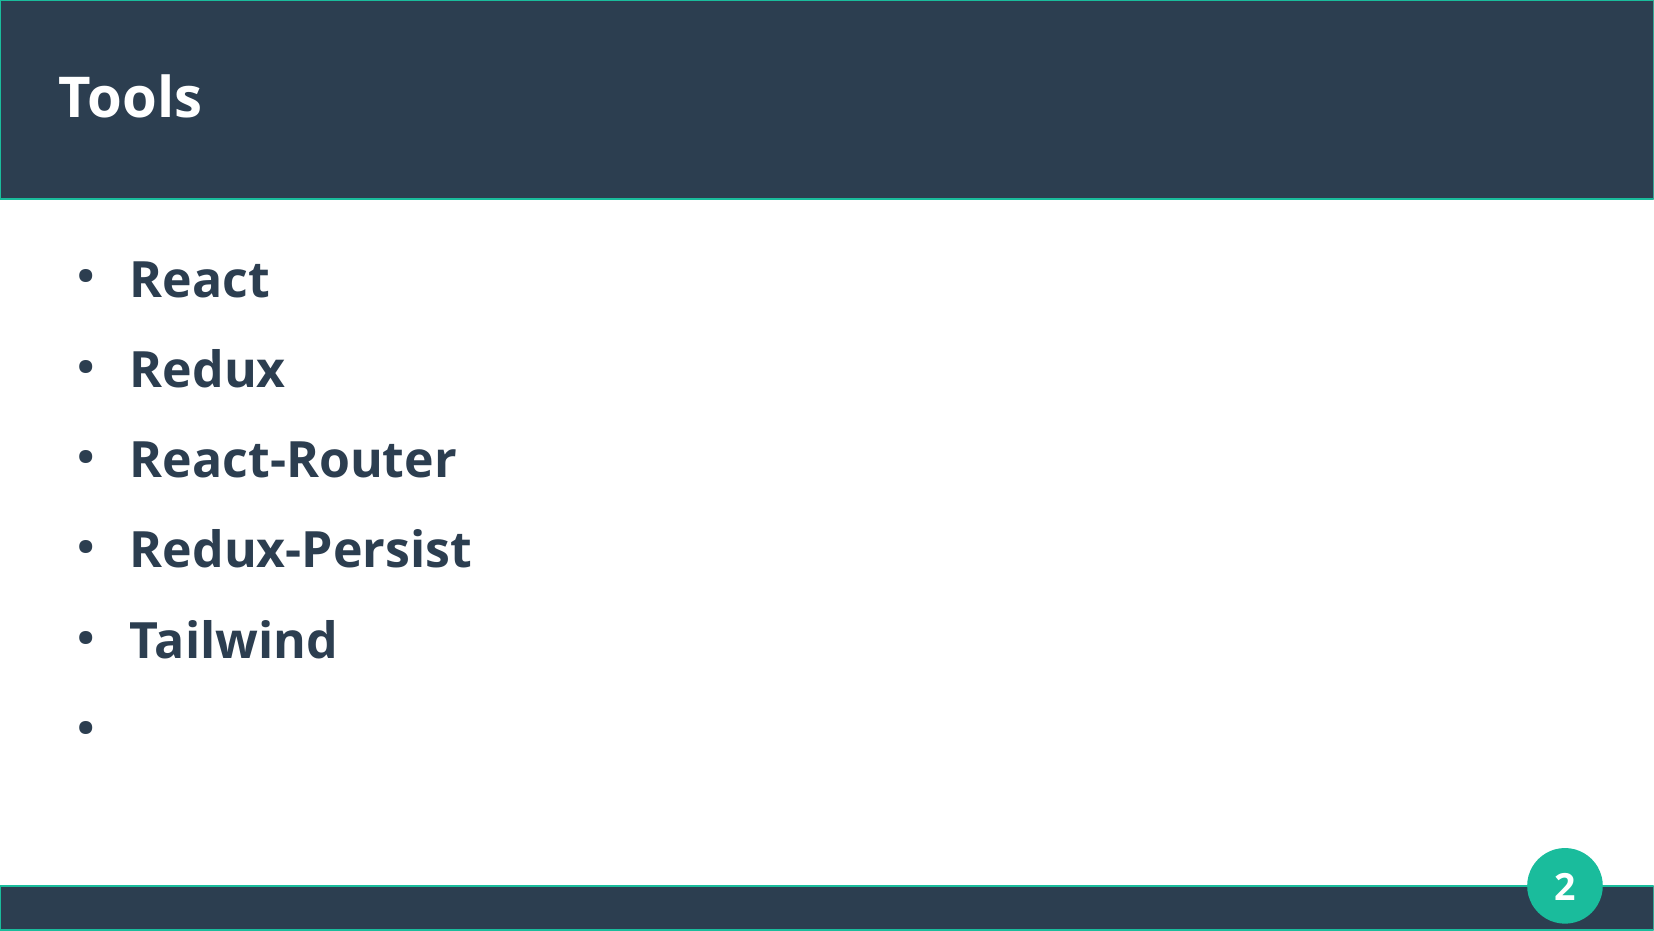

# Tools
React
Redux
React-Router
Redux-Persist
Tailwind
2